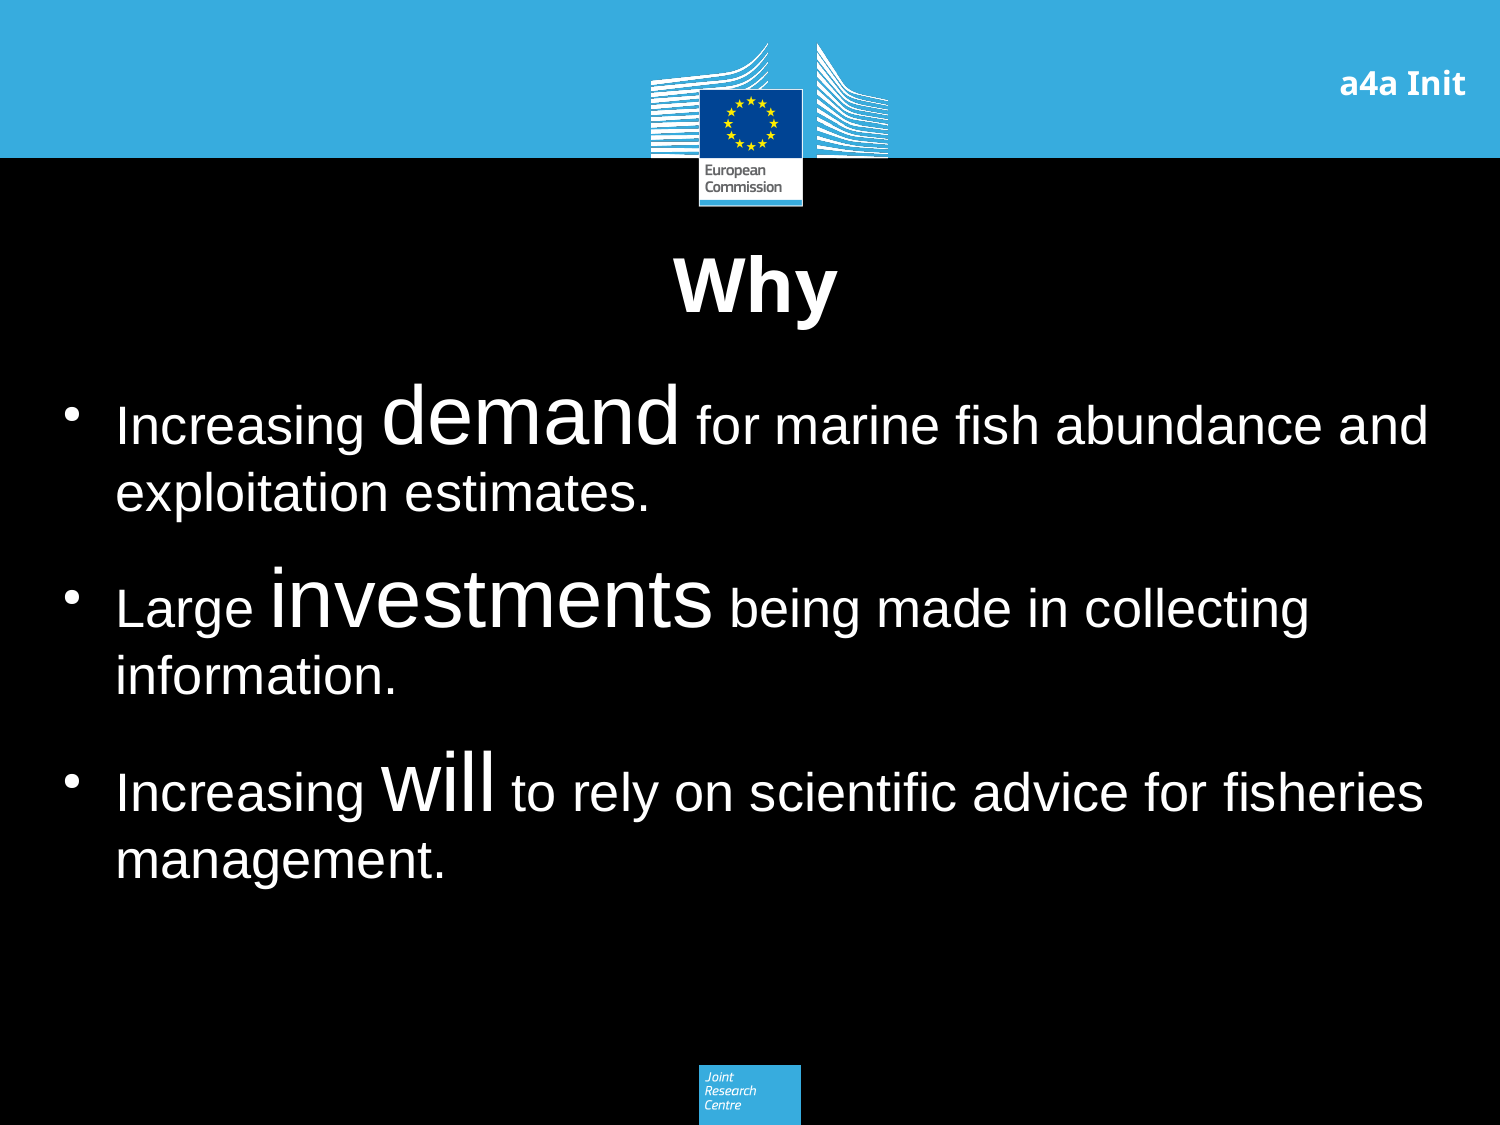

a4a Init
# Why
Increasing demand for marine fish abundance and exploitation estimates.
Large investments being made in collecting information.
Increasing will to rely on scientific advice for fisheries management.